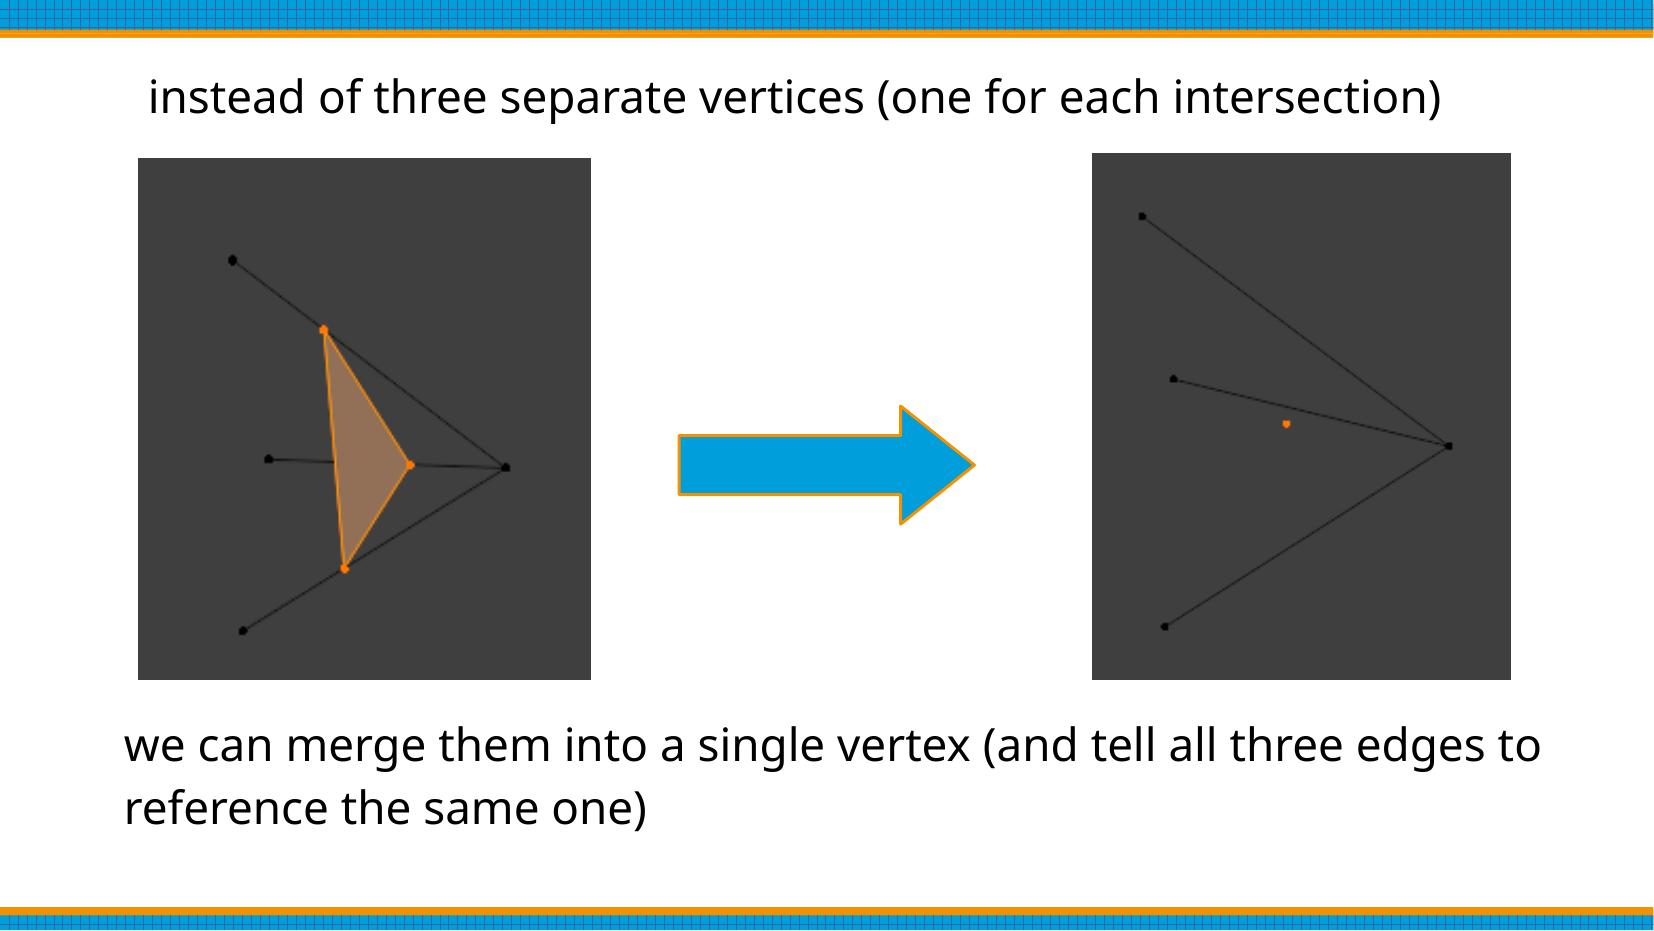

instead of three separate vertices (one for each intersection)
we can merge them into a single vertex (and tell all three edges to
reference the same one)